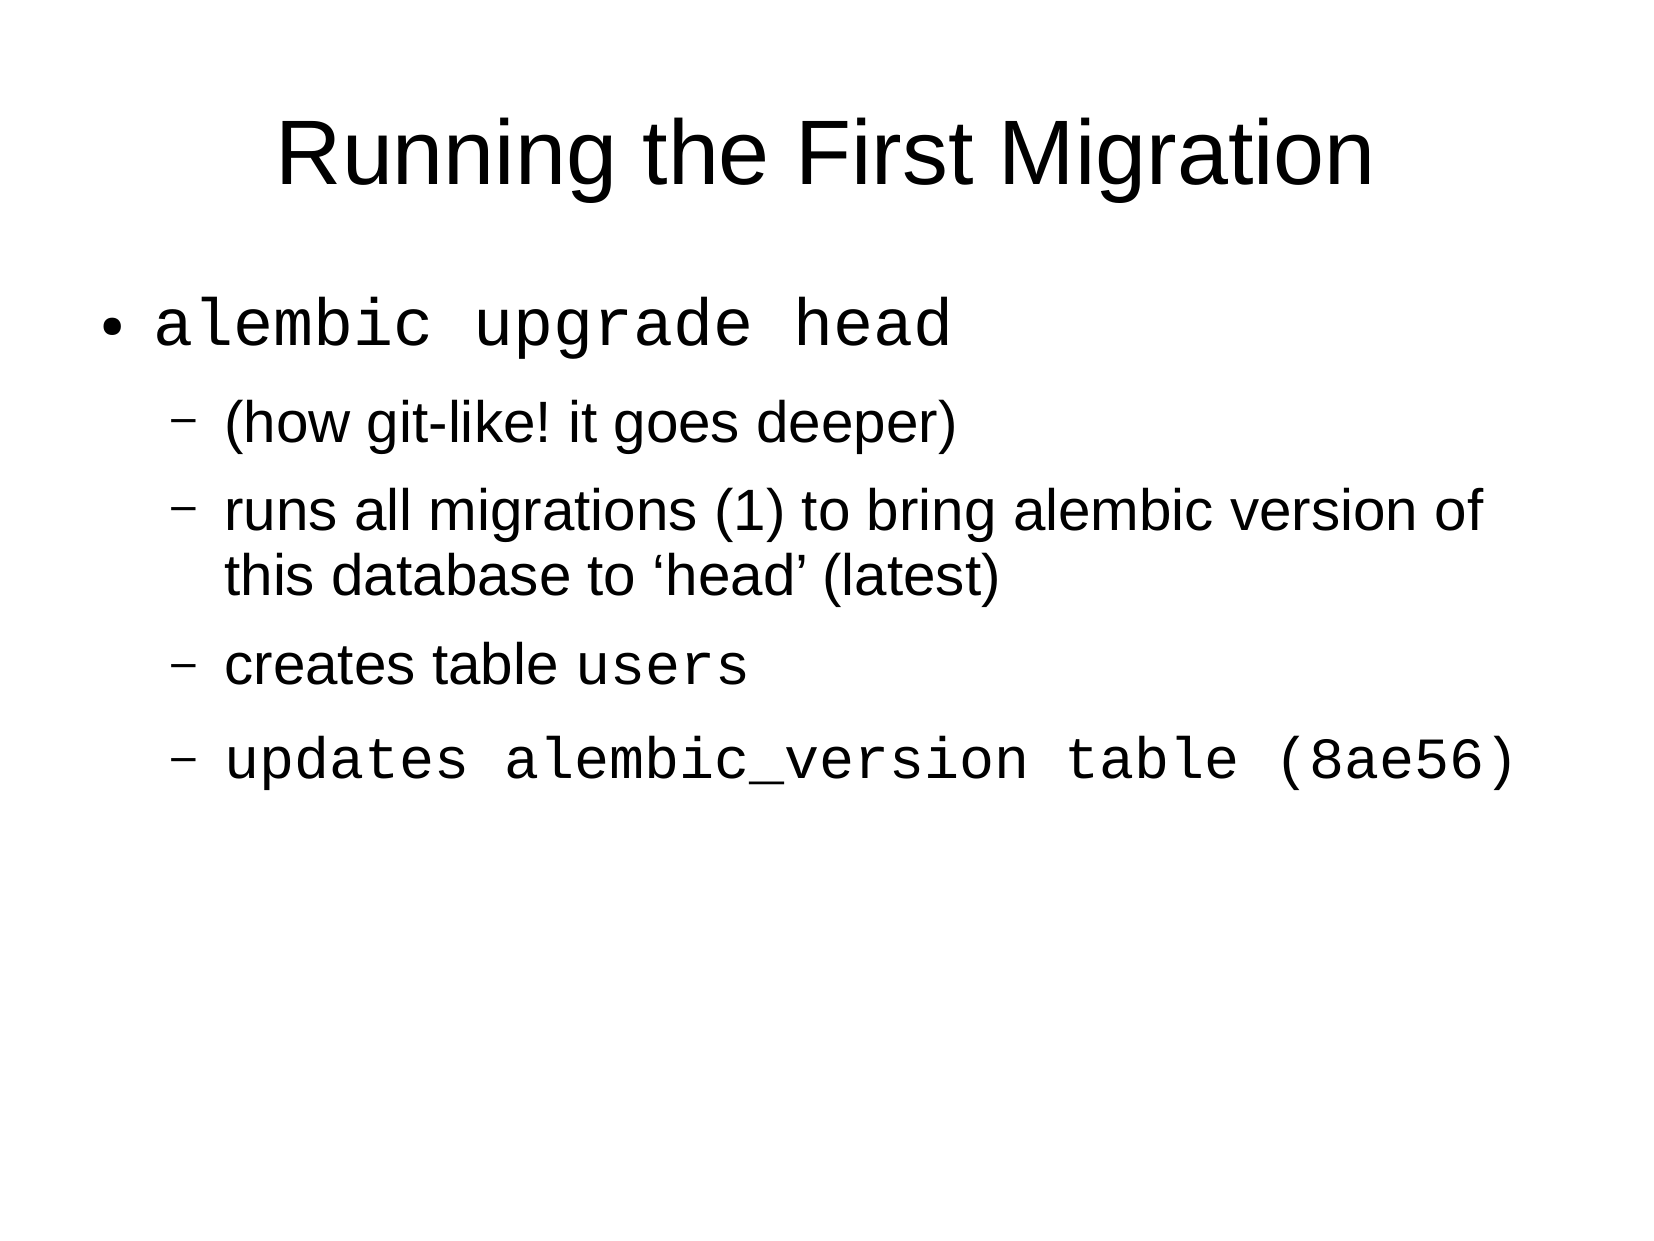

# Running the First Migration
alembic upgrade head
(how git-like! it goes deeper)
runs all migrations (1) to bring alembic version of this database to ‘head’ (latest)
creates table users
updates alembic_version table (8ae56)